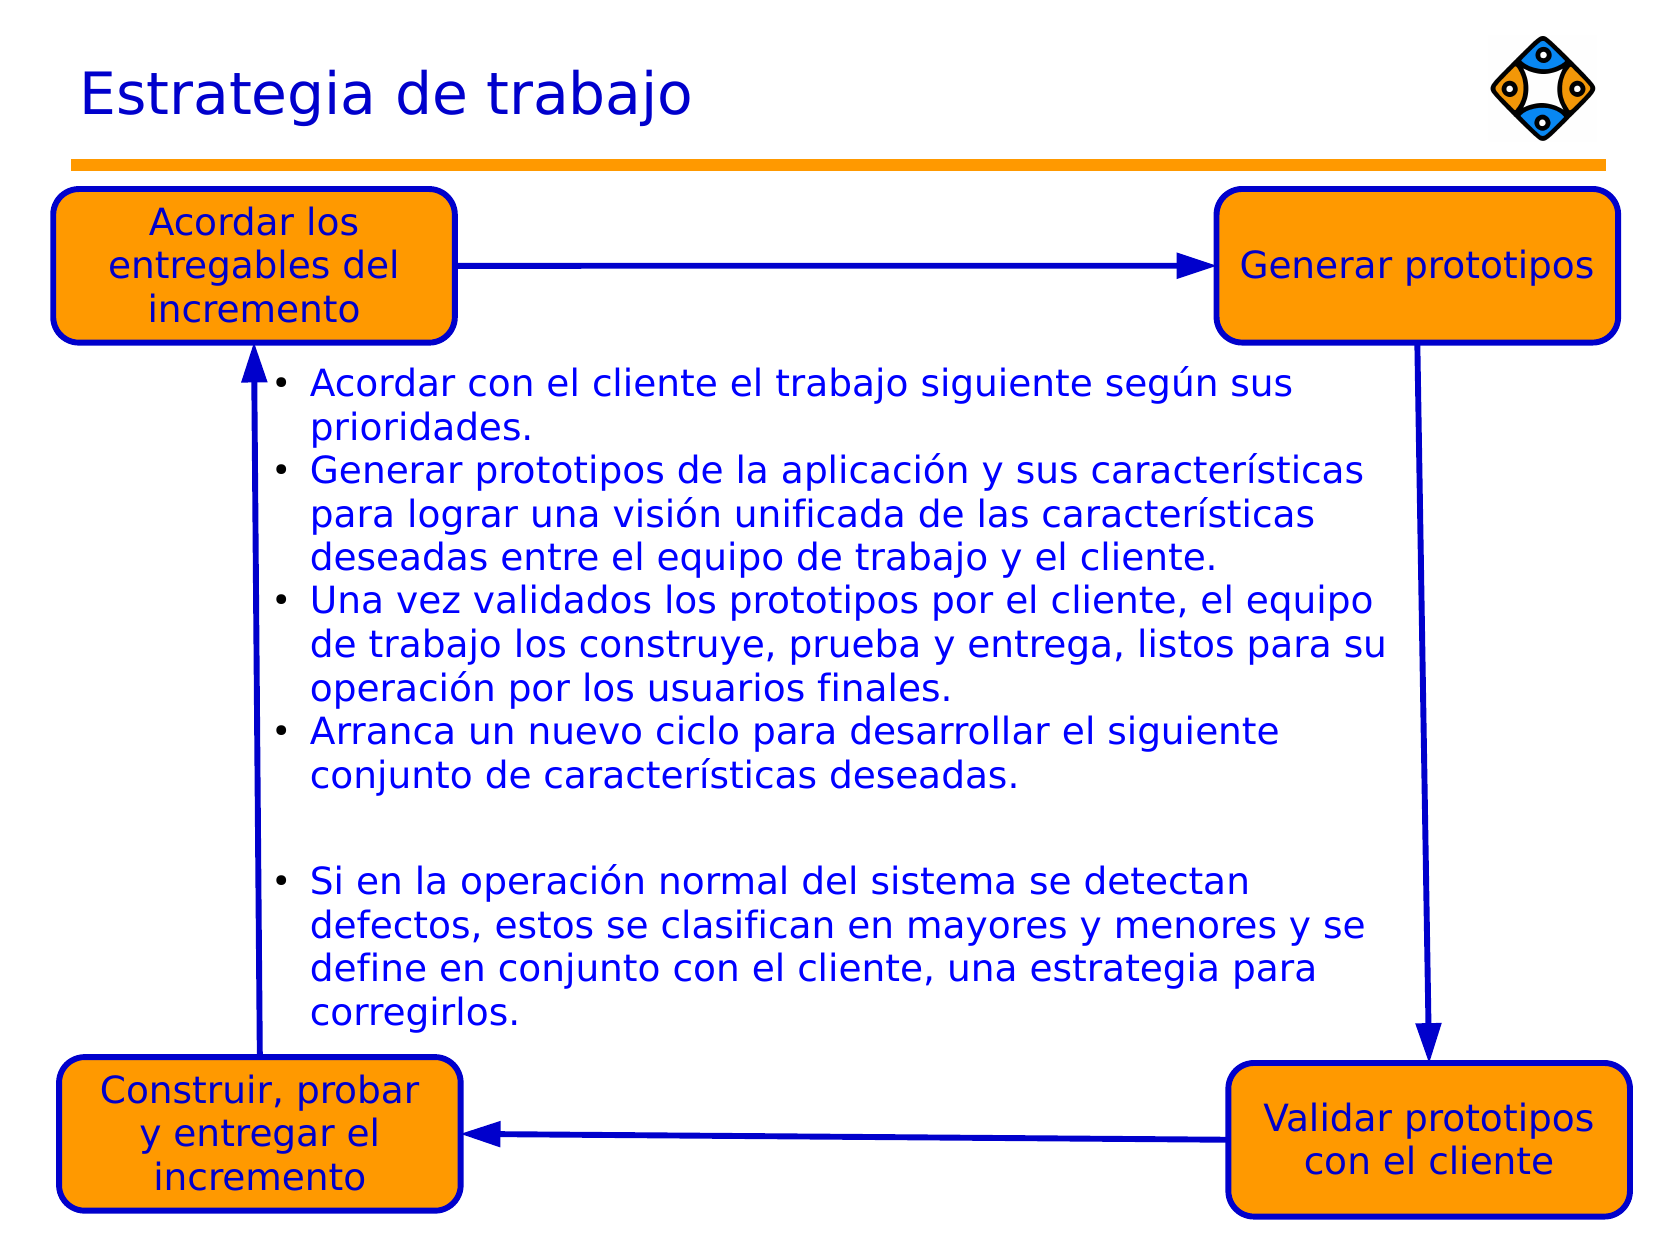

Estrategia de trabajo
Generar prototipos
Acordar los
entregables del
incremento
Acordar con el cliente el trabajo siguiente según sus prioridades.
Generar prototipos de la aplicación y sus características para lograr una visión unificada de las características deseadas entre el equipo de trabajo y el cliente.
Una vez validados los prototipos por el cliente, el equipo de trabajo los construye, prueba y entrega, listos para su operación por los usuarios finales.
Arranca un nuevo ciclo para desarrollar el siguiente conjunto de características deseadas.
Si en la operación normal del sistema se detectan defectos, estos se clasifican en mayores y menores y se define en conjunto con el cliente, una estrategia para corregirlos.
Construir, probar
y entregar el
incremento
Validar prototipos
con el cliente